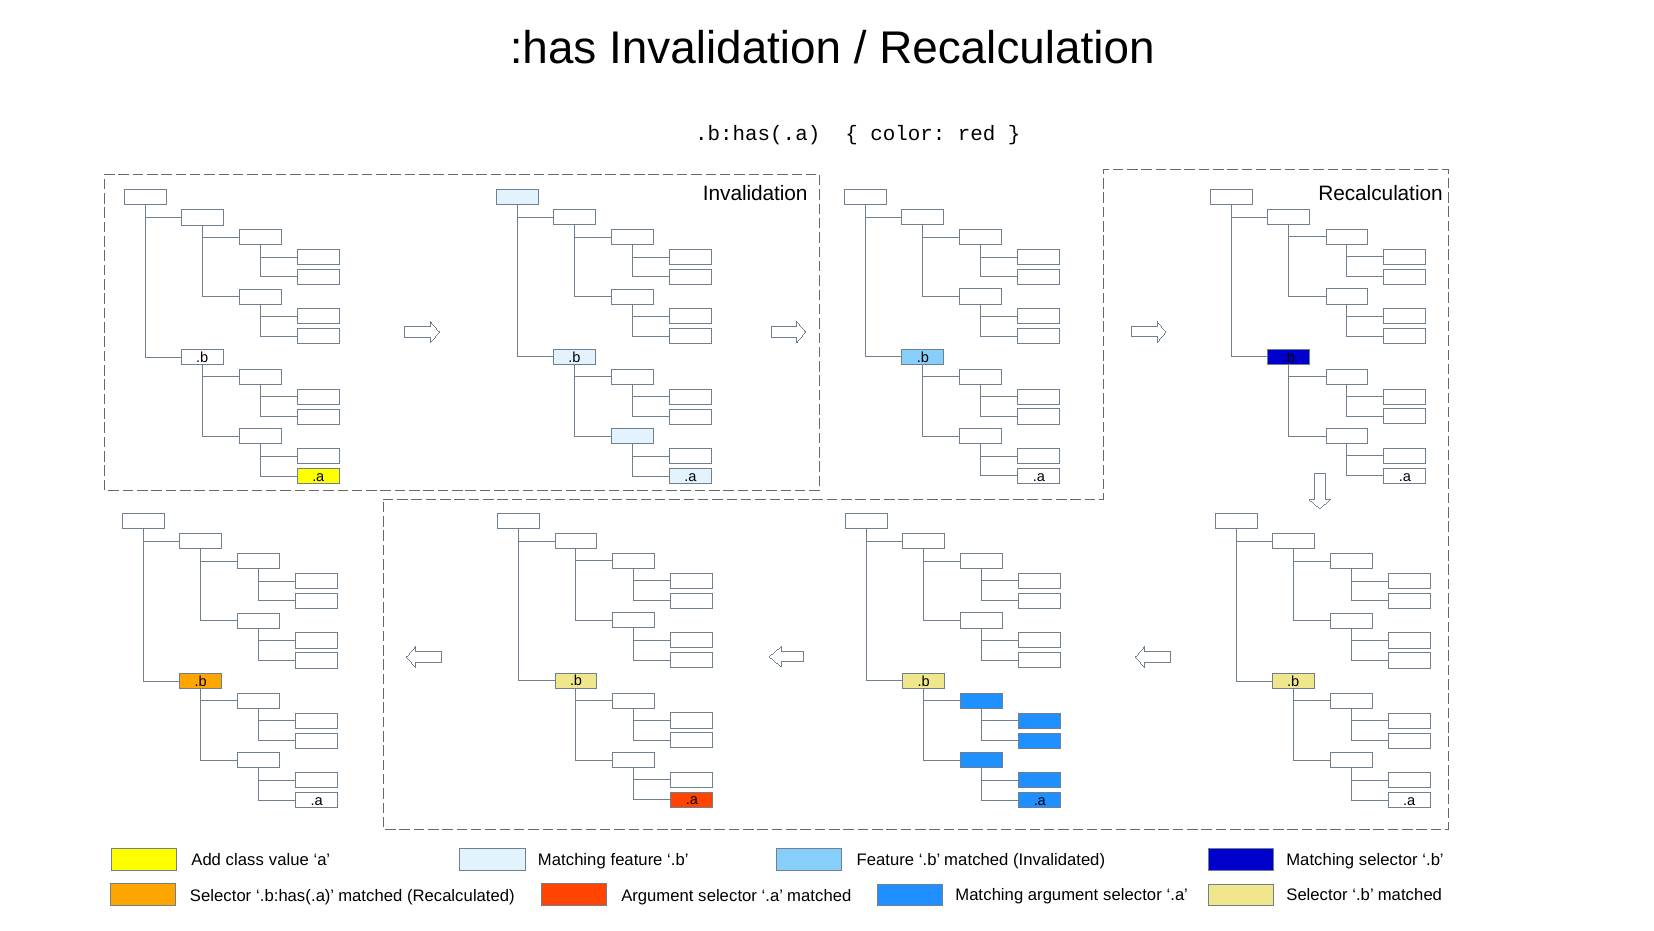

:has Invalidation / Recalculation
.b:has(.a) { color: red }
Invalidation
Recalculation
.b
.b
.b
.b
.a
.a
.a
.a
.b
.b
.b
.b
.a
.a
.a
.a
Feature ‘.b’ matched (Invalidated)
Add class value ‘a’
Matching selector ‘.b’
Matching feature ‘.b’
Selector ‘.b’ matched
Matching argument selector ‘.a’
Selector ‘.b:has(.a)’ matched (Recalculated)
Argument selector ‘.a’ matched